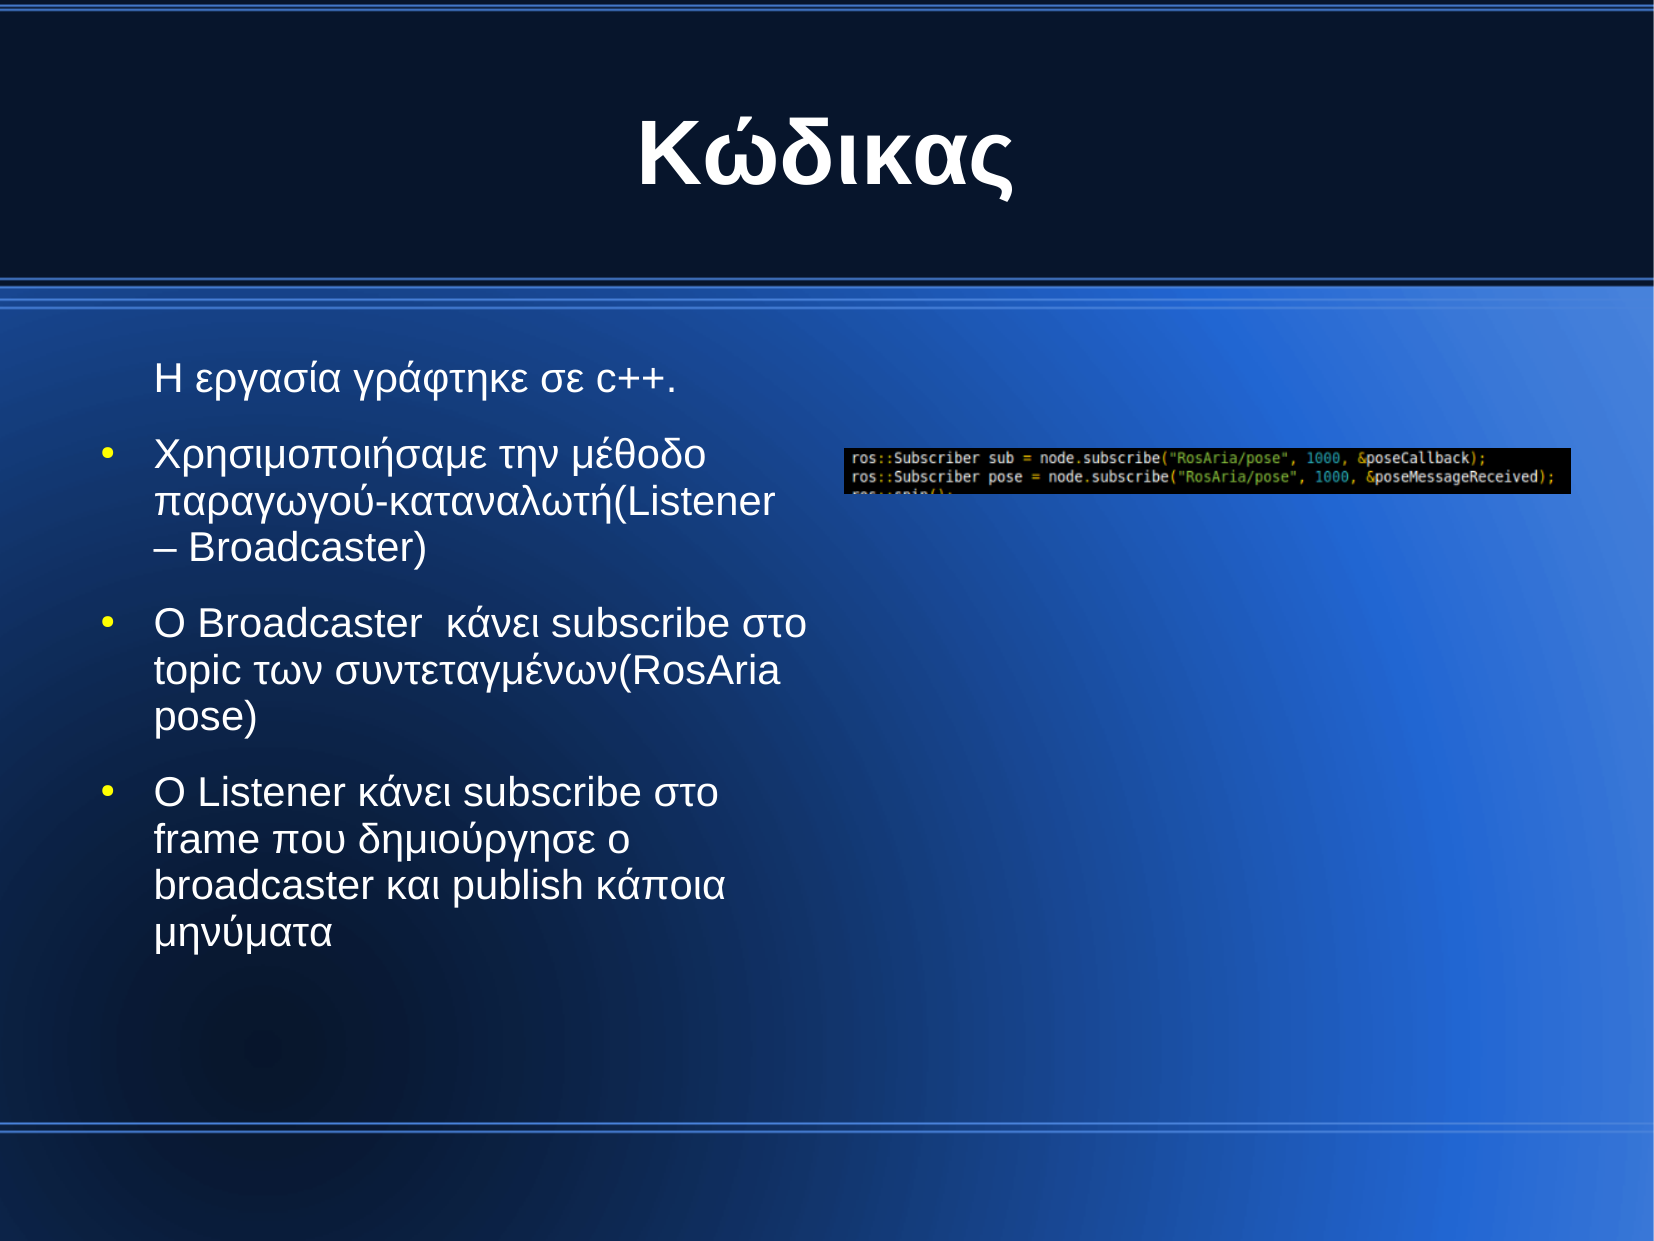

# Κώδικας
Η εργασία γράφτηκε σε c++.
Χρησιμοποιήσαμε την μέθοδο παραγωγού-καταναλωτή(Listener – Broadcaster)
O Broadcaster κάνει subscribe στο topic των συντεταγμένων(RosAria pose)
Ο Listener κάνει subscribe στο frame που δημιούργησε ο broadcaster και publish κάποια μηνύματα